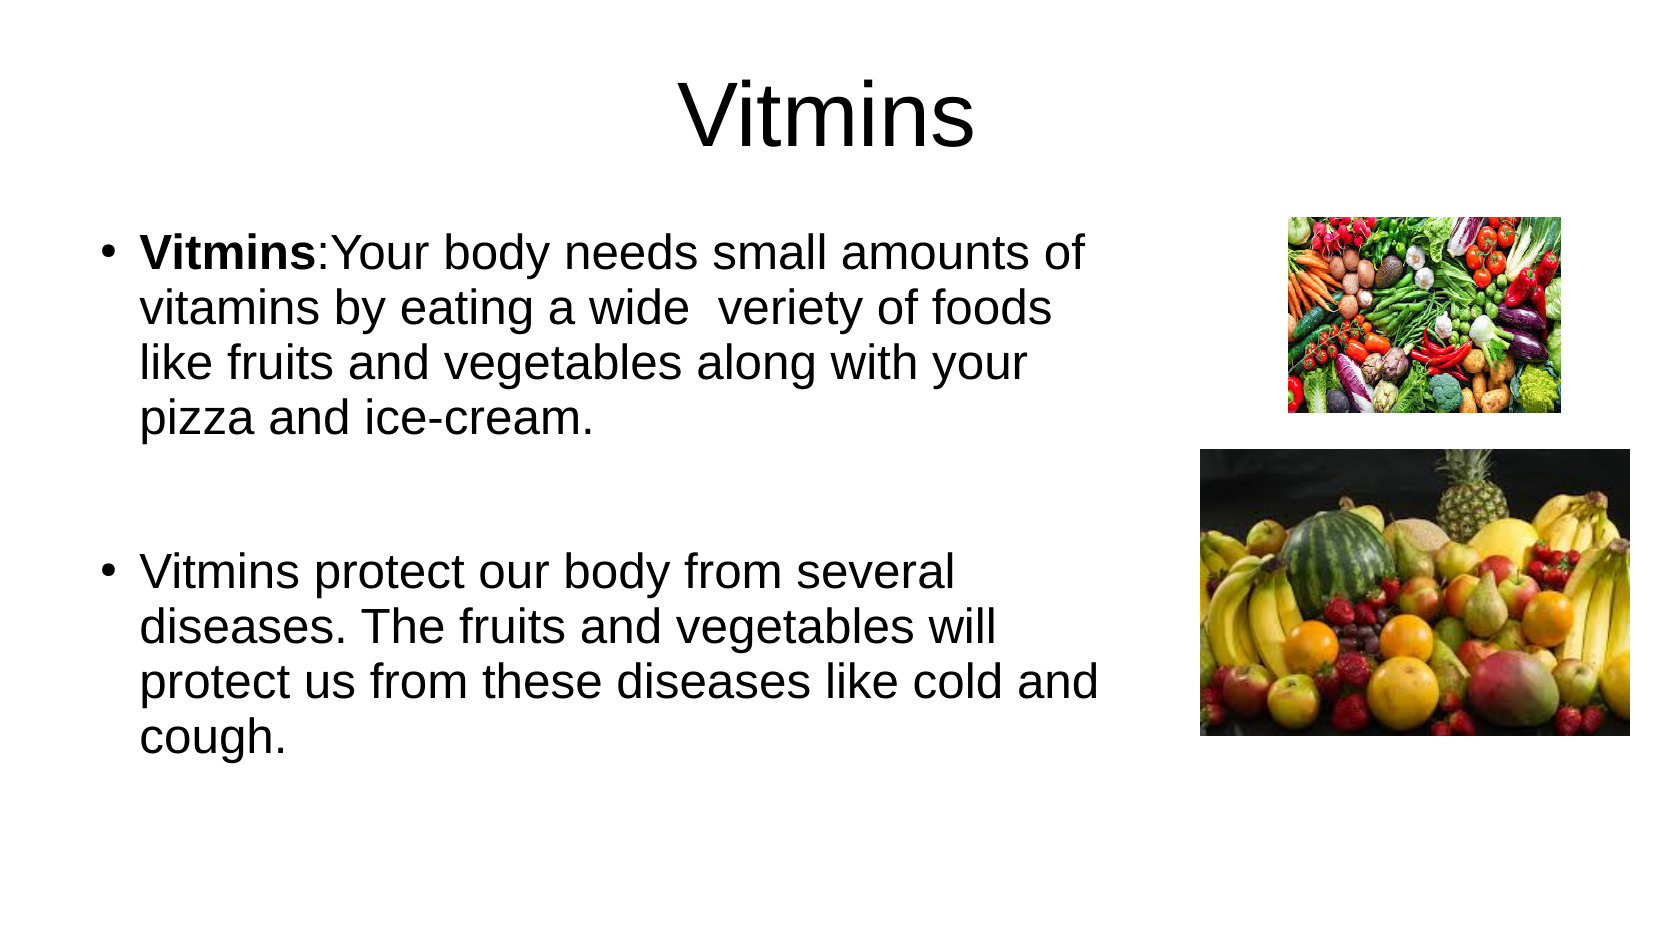

# Vitmins
Vitmins:Your body needs small amounts of vitamins by eating a wide veriety of foods like fruits and vegetables along with your pizza and ice-cream.
Vitmins protect our body from several diseases. The fruits and vegetables will protect us from these diseases like cold and cough.